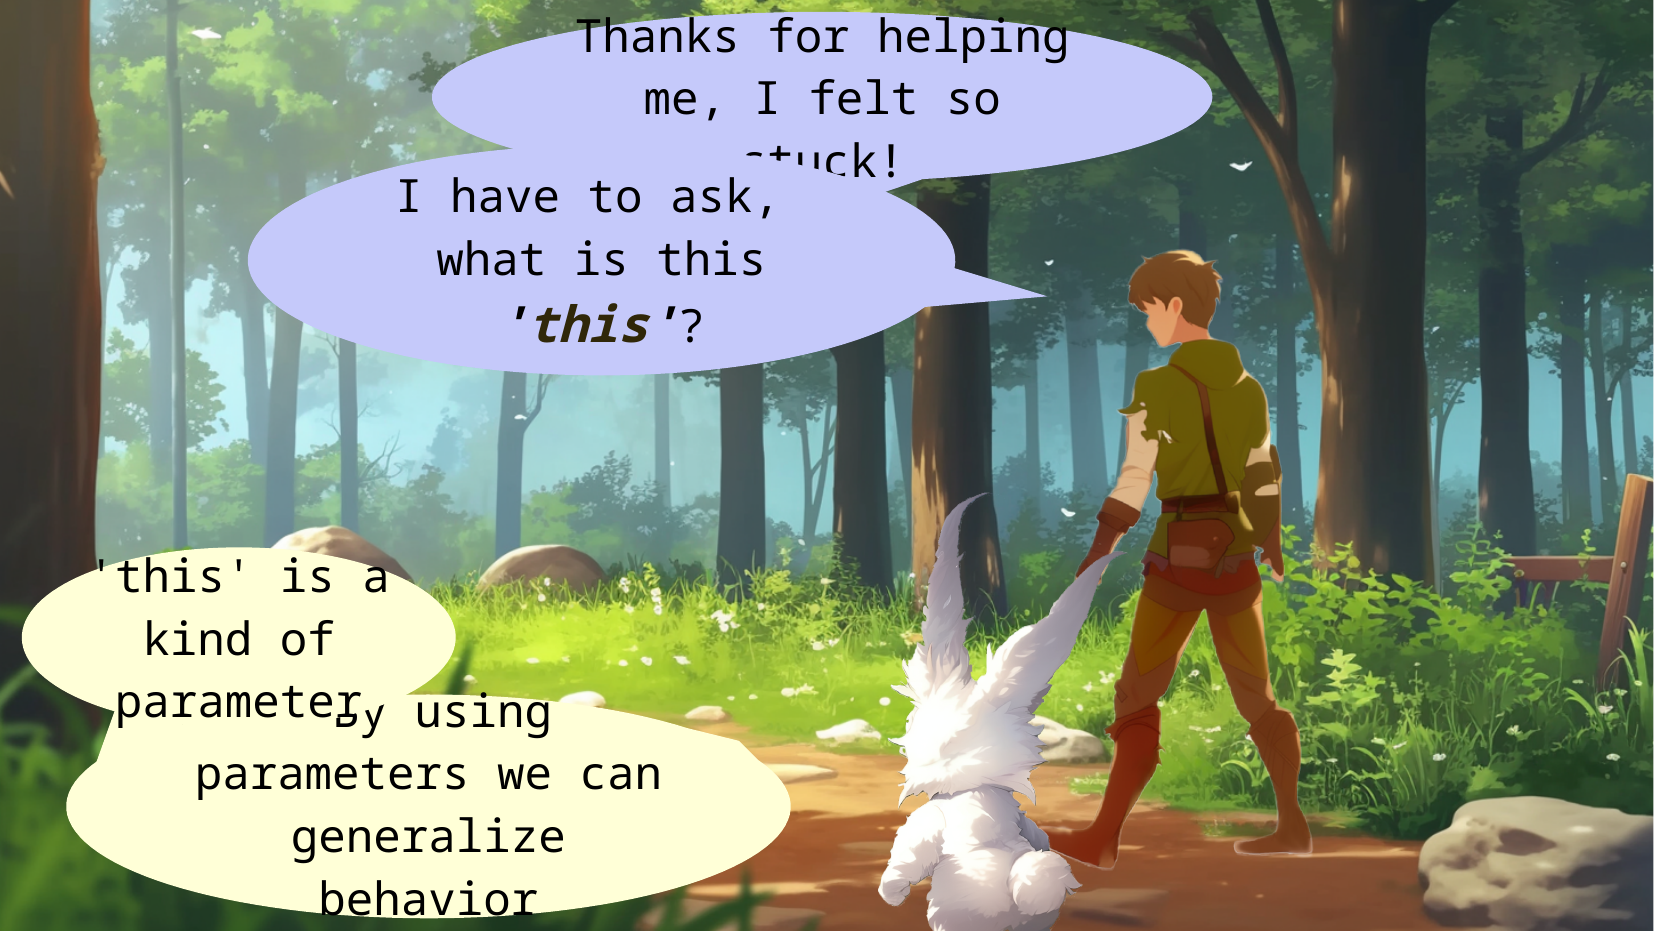

Thanks for helping me, I felt so stuck!
I have to ask,
what is this 'this'?
'this' is a kind of parameter
 By using parameters we can generalize behavior